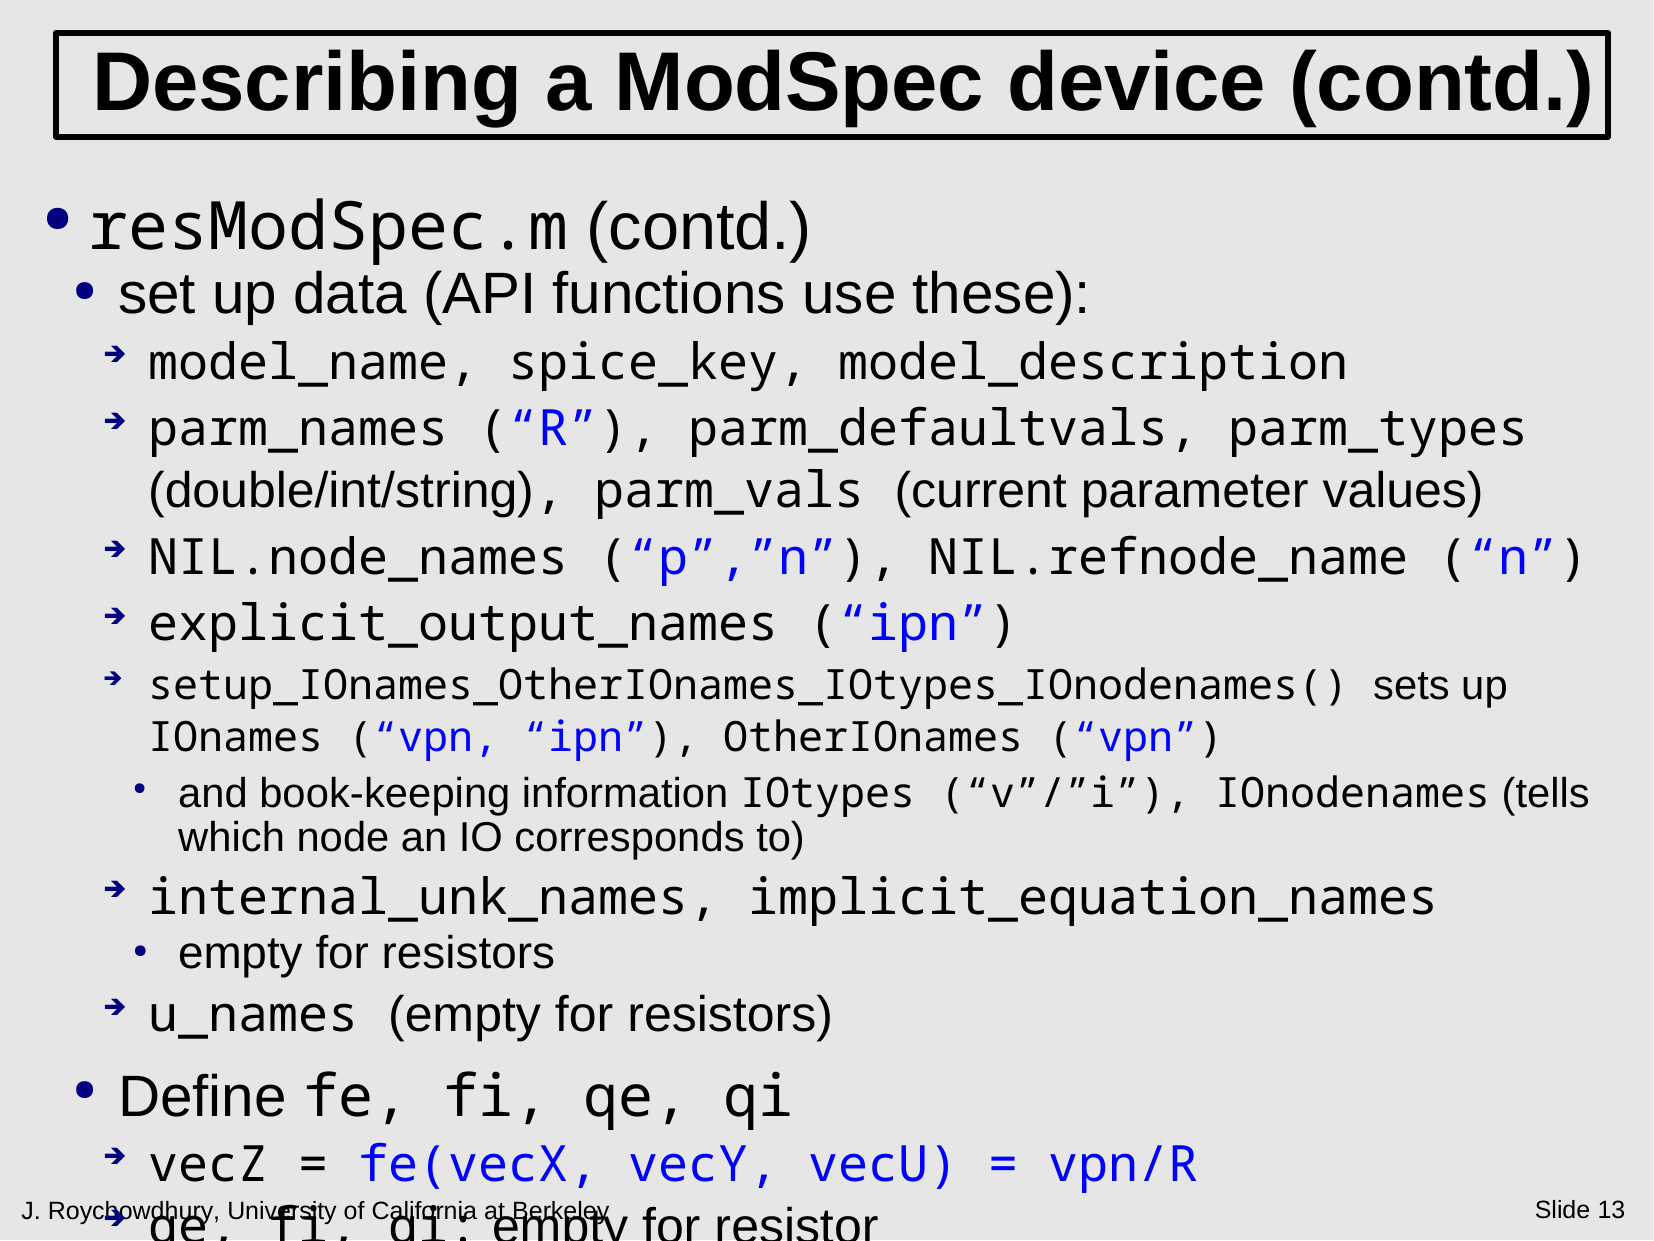

Describing a ModSpec device (contd.)
# resModSpec.m (contd.)
set up data (API functions use these):
model_name, spice_key, model_description
parm_names (“R”), parm_defaultvals, parm_types (double/int/string), parm_vals (current parameter values)
NIL.node_names (“p”,”n”), NIL.refnode_name (“n”)
explicit_output_names (“ipn”)
setup_IOnames_OtherIOnames_IOtypes_IOnodenames() sets up IOnames (“vpn, “ipn”), OtherIOnames (“vpn”)
and book-keeping information IOtypes (“v”/”i”), IOnodenames (tells which node an IO corresponds to)
internal_unk_names, implicit_equation_names
empty for resistors
u_names (empty for resistors)
Define fe, fi, qe, qi
vecZ = fe(vecX, vecY, vecU) = vpn/R
qe, fi, qi: empty for resistor